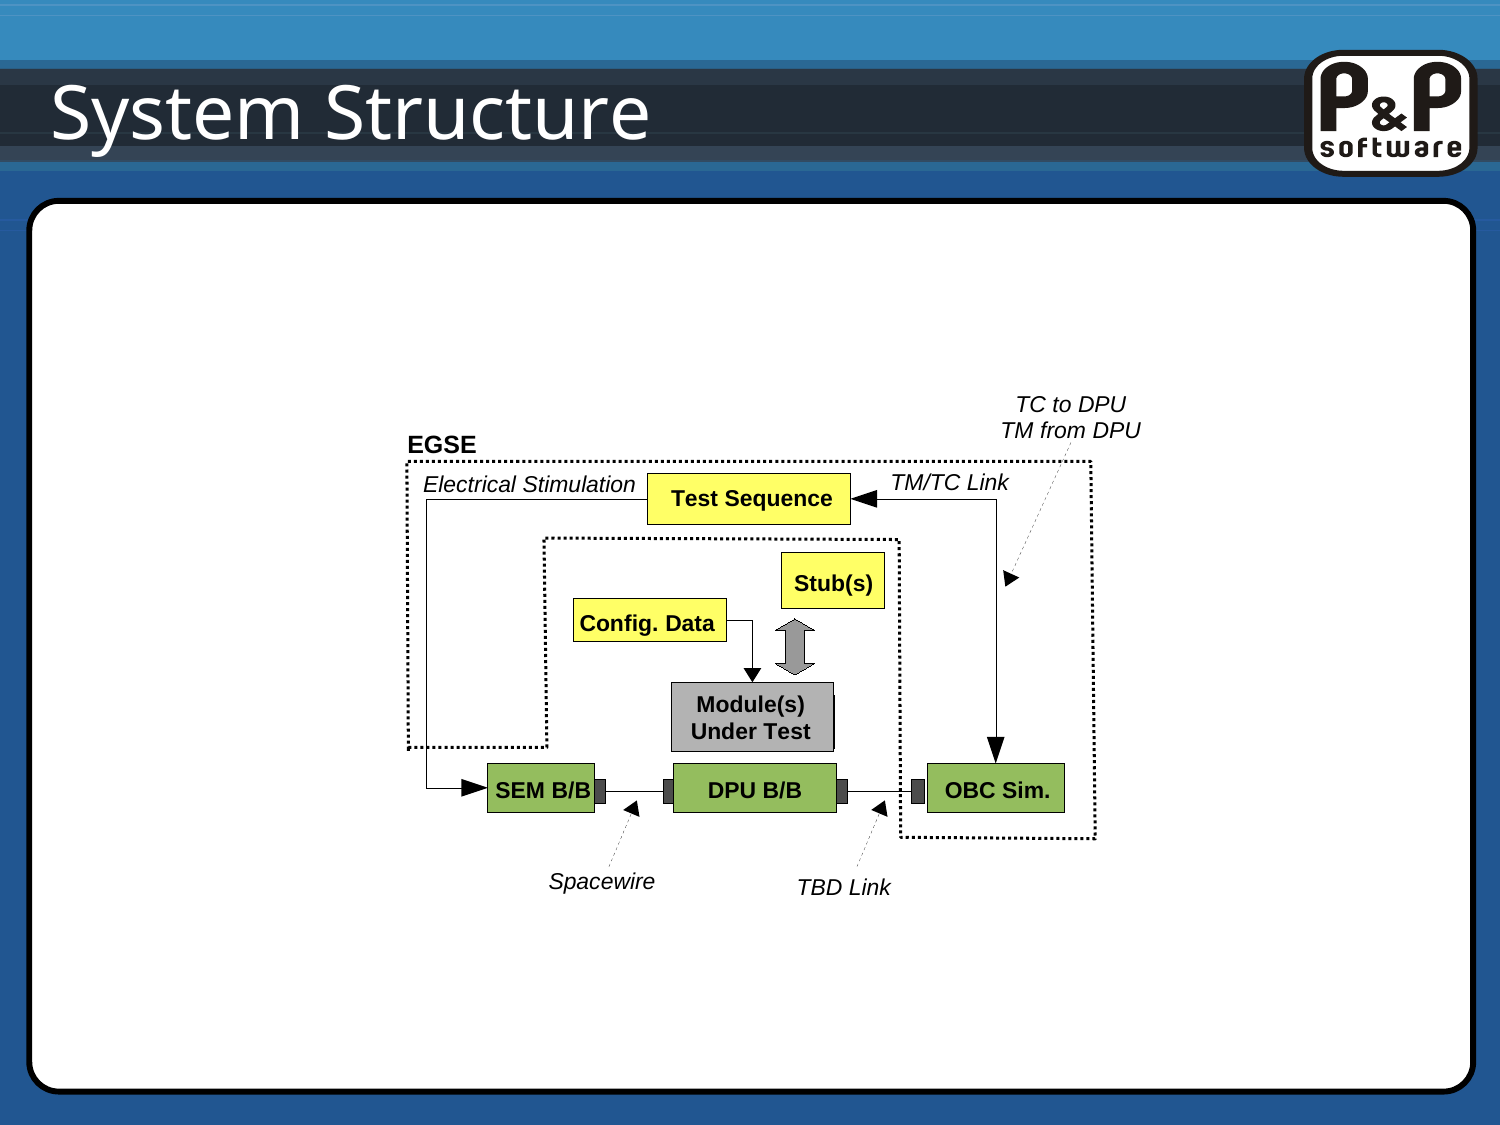

# System Structure
TC to DPU
TM from DPU
EGSE
TM/TC Link
Electrical Stimulation
Test Sequence
Stub(s)
Config. Data
Module(s)
Under Test
IFSW
SEM B/B
DPU B/B
OBC Sim.
Spacewire
TBD Link